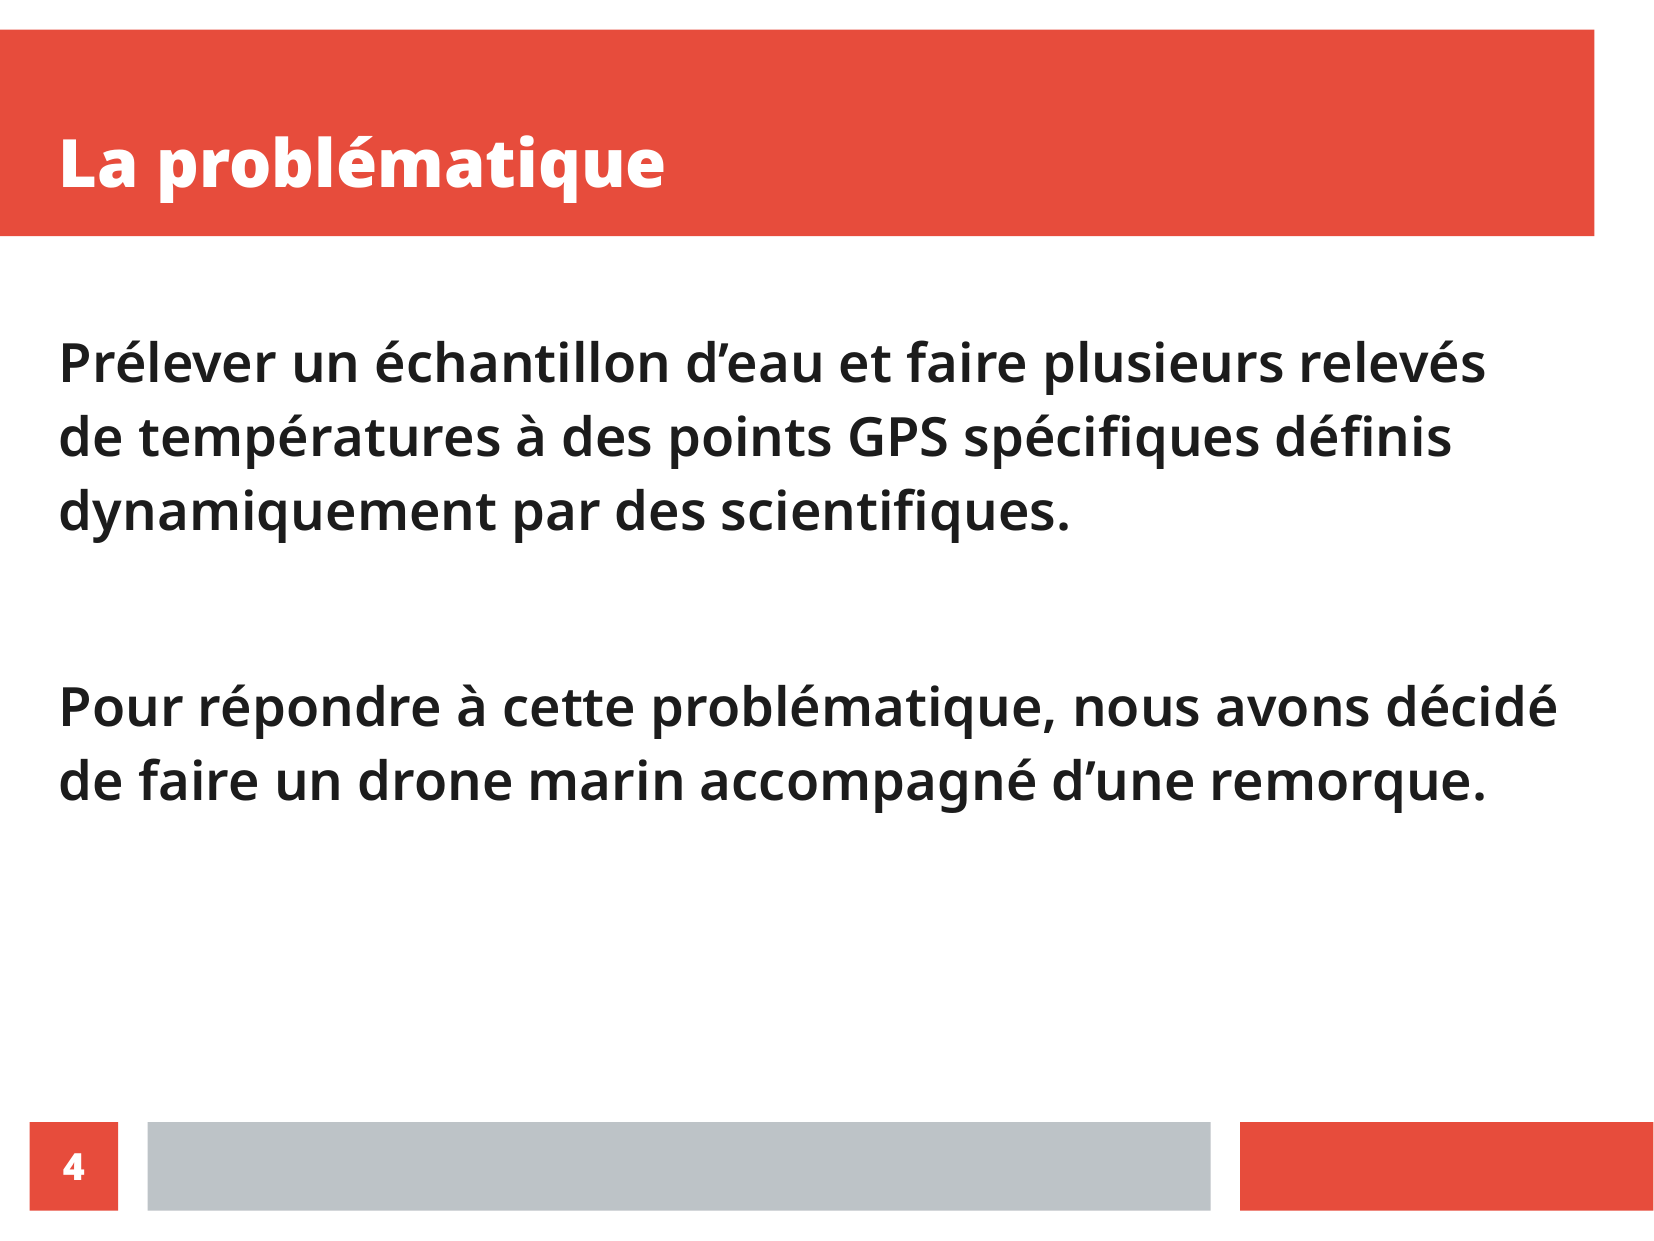

# La problématique
Prélever un échantillon d’eau et faire plusieurs relevés de températures à des points GPS spécifiques définis dynamiquement par des scientifiques.
Pour répondre à cette problématique, nous avons décidé de faire un drone marin accompagné d’une remorque.
4